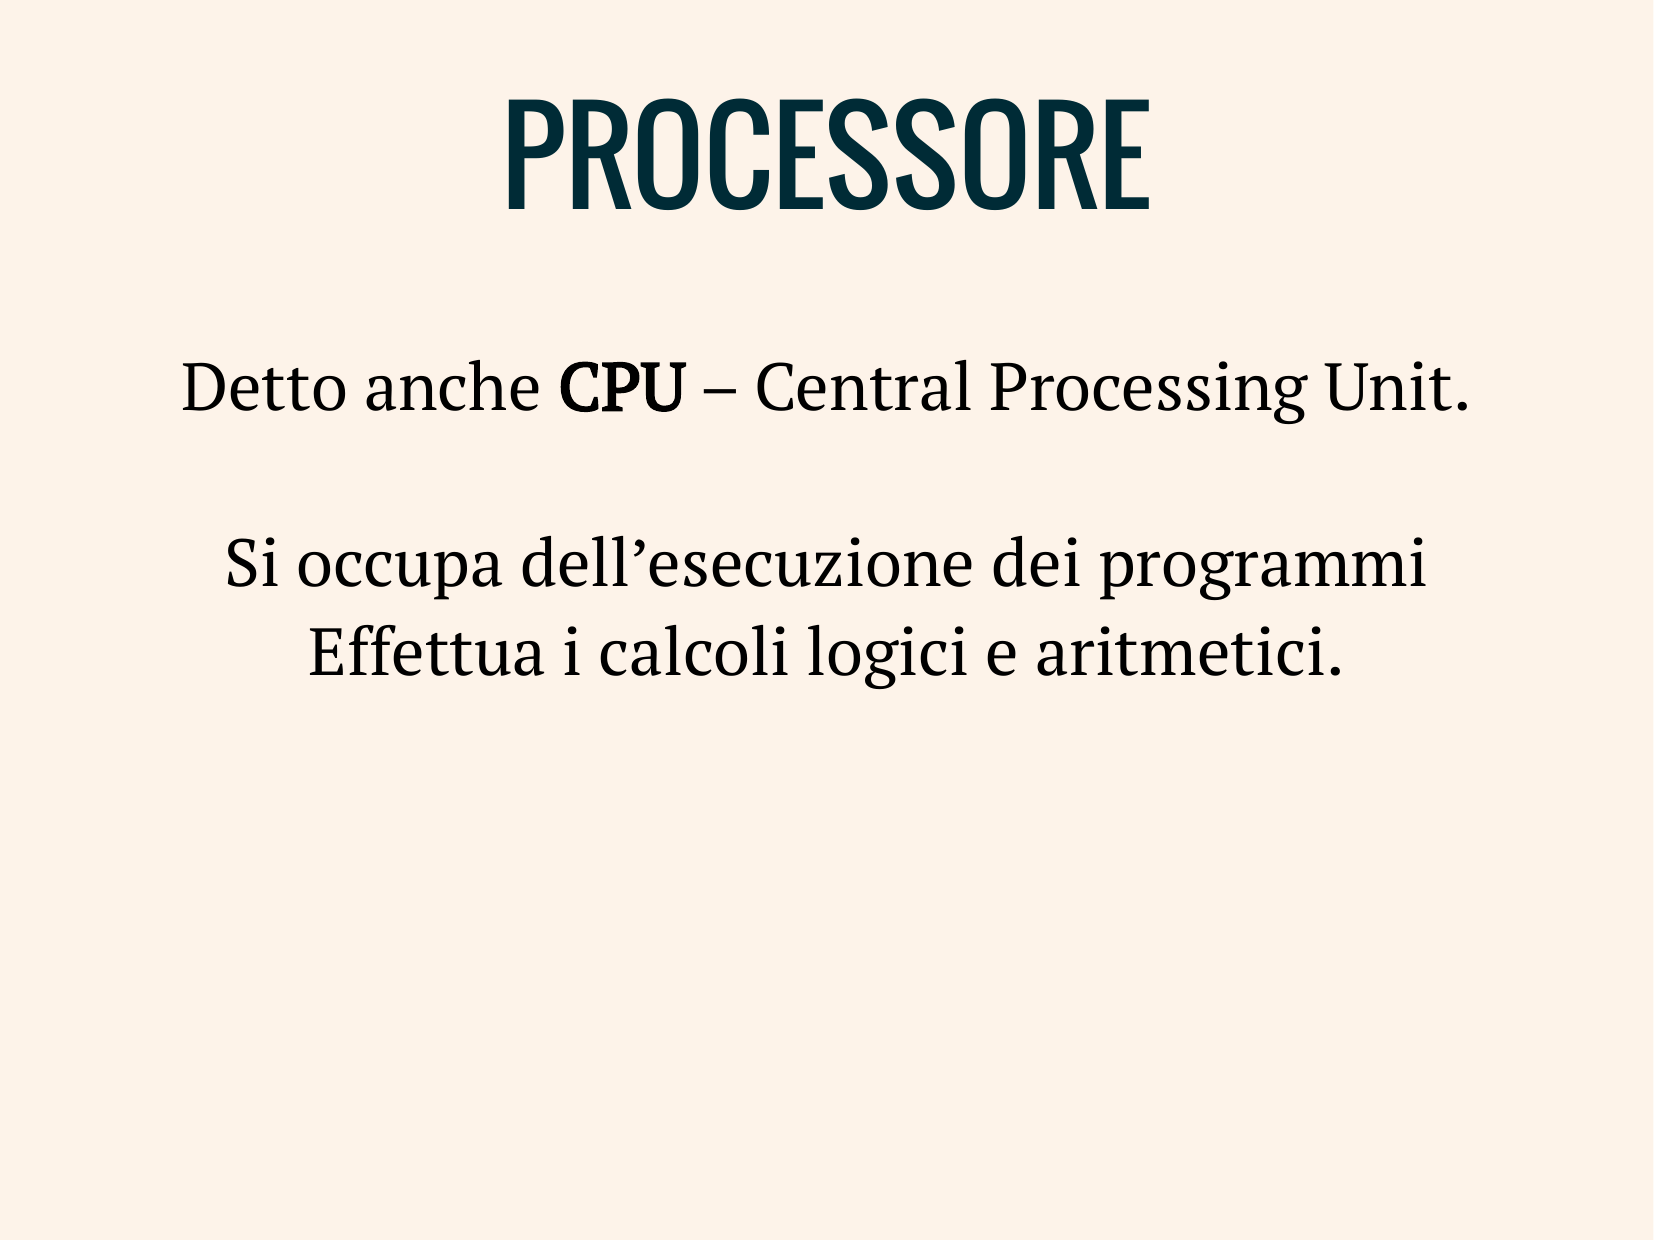

# Processore
Detto anche CPU – Central Processing Unit.
Si occupa dell’esecuzione dei programmi
Effettua i calcoli logici e aritmetici.